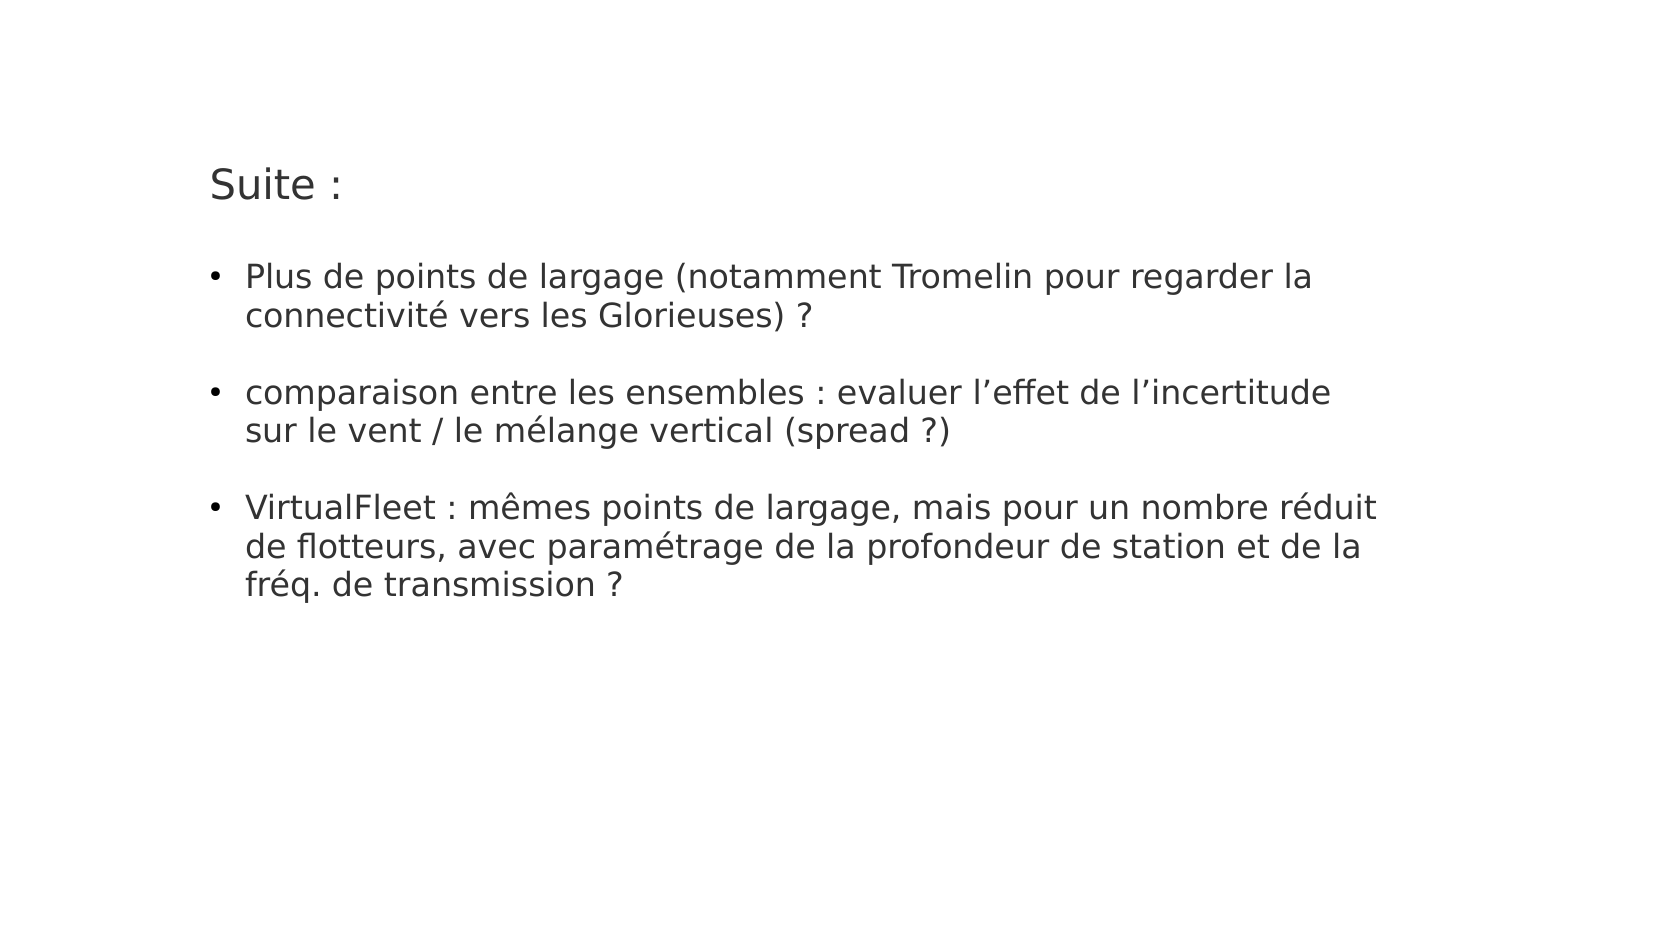

Suite :
Plus de points de largage (notamment Tromelin pour regarder la connectivité vers les Glorieuses) ?
comparaison entre les ensembles : evaluer l’effet de l’incertitude sur le vent / le mélange vertical (spread ?)
VirtualFleet : mêmes points de largage, mais pour un nombre réduit de flotteurs, avec paramétrage de la profondeur de station et de la fréq. de transmission ?